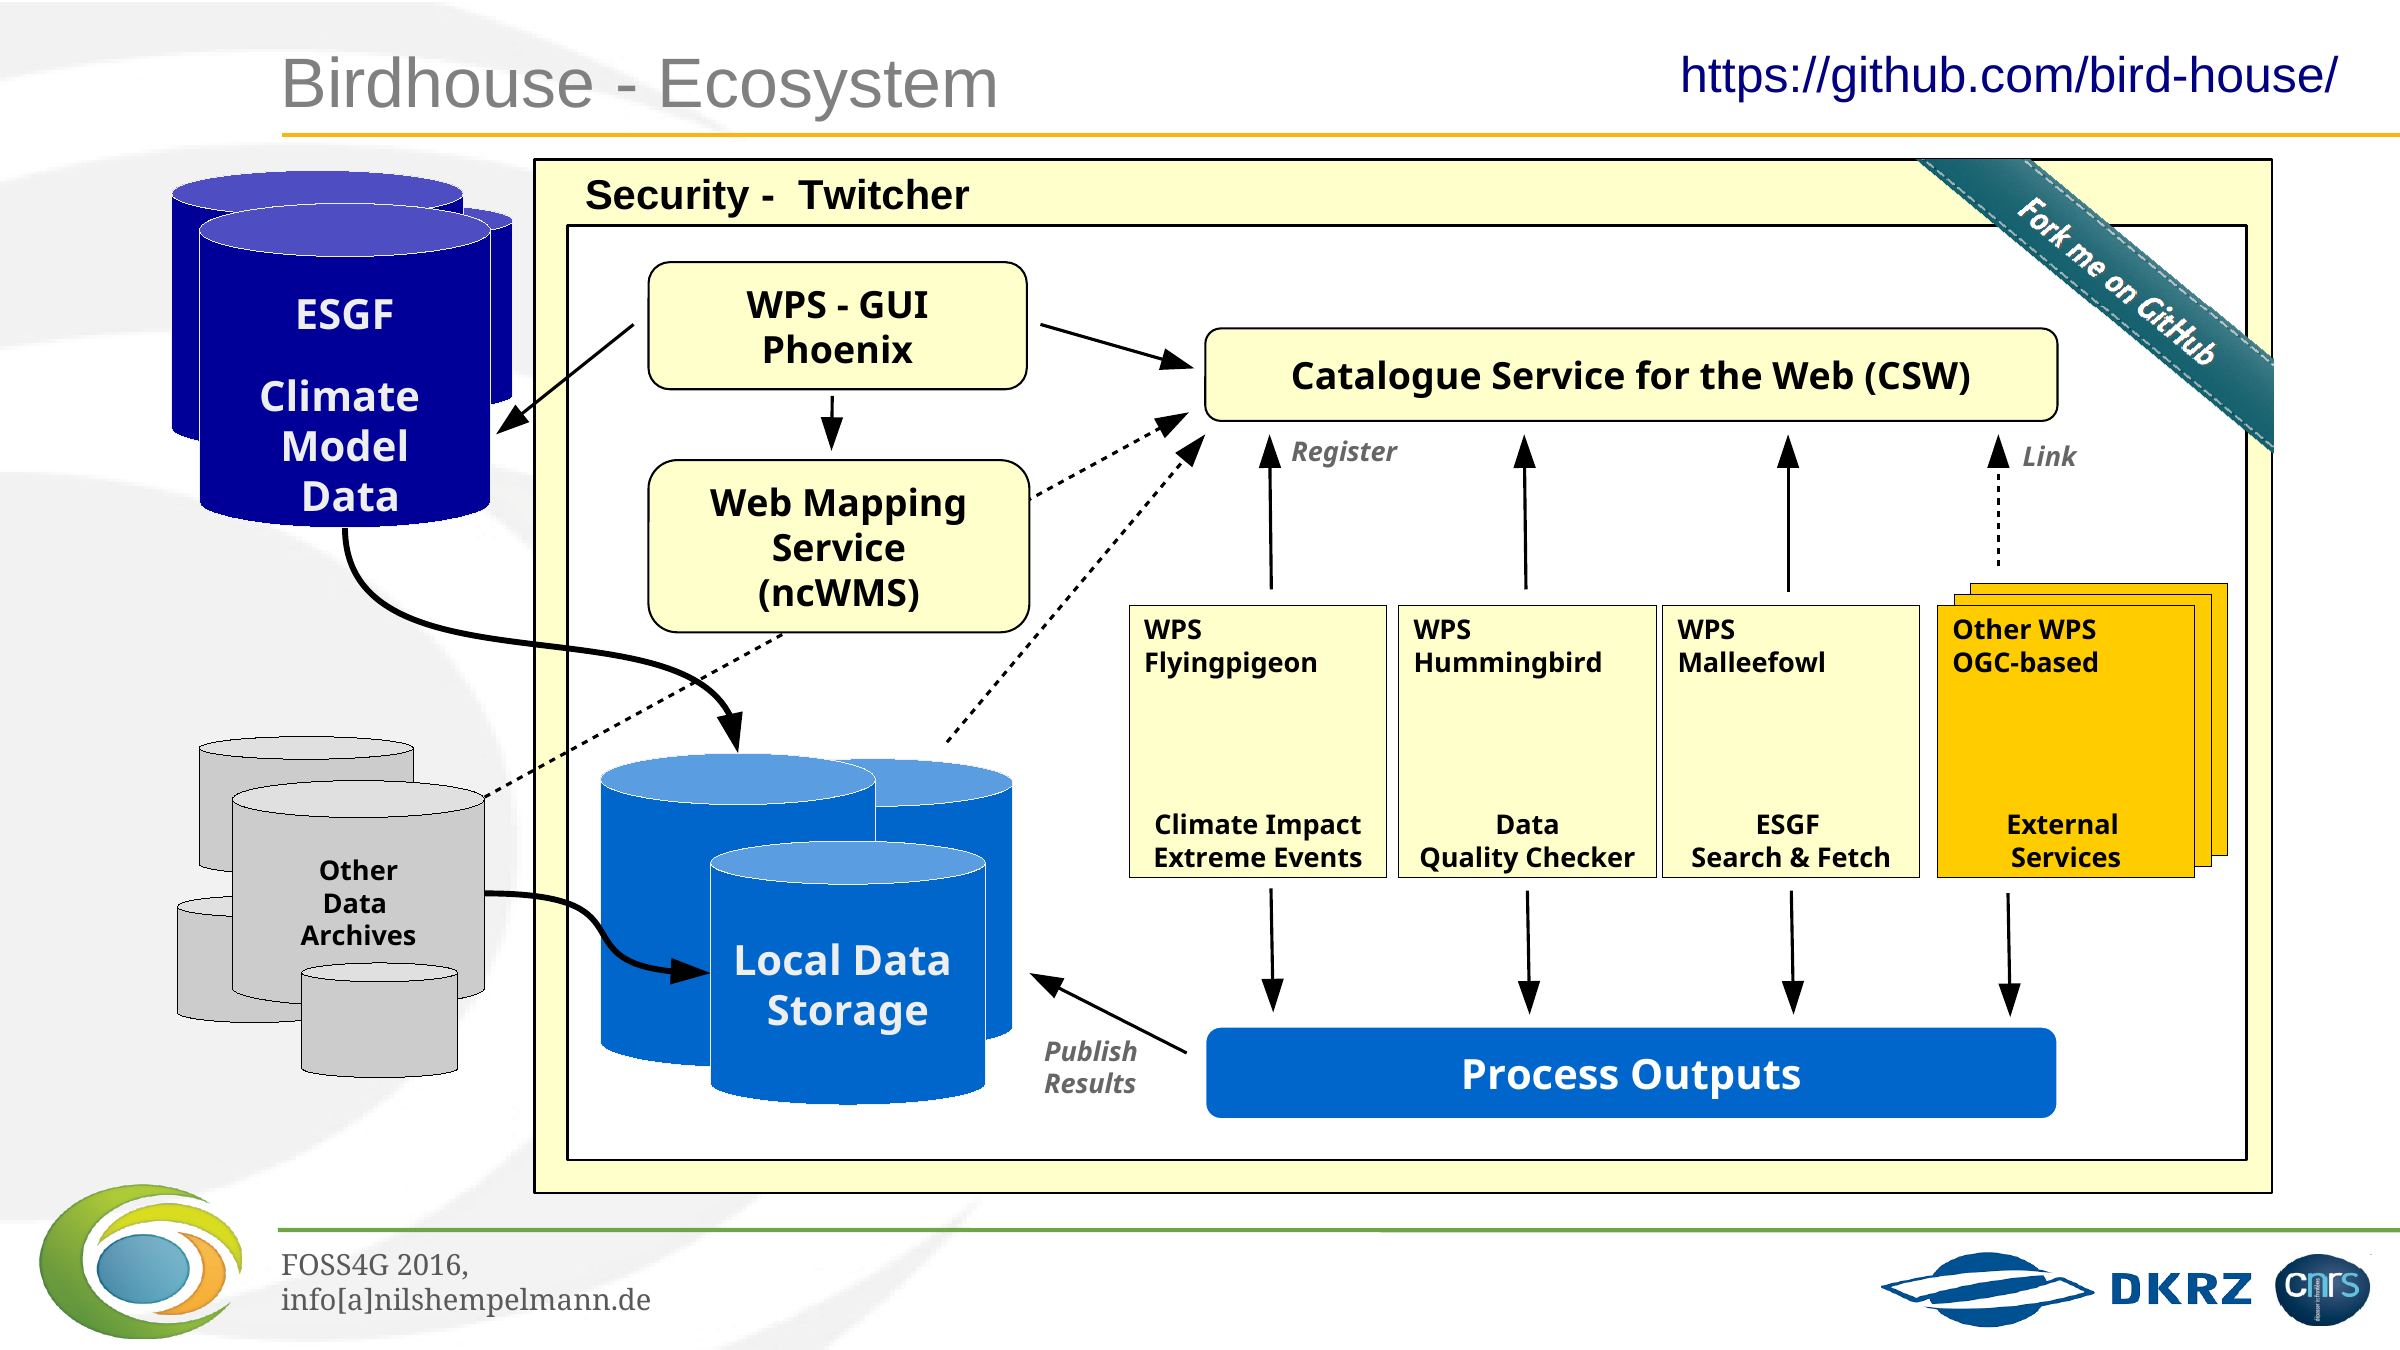

# Birdhouse - Ecosystem
https://github.com/bird-house/
 Security - Twitcher
ESGF
Climate
Model
 Data
WPS - GUI
Phoenix
Catalogue Service for the Web (CSW)
Register
Link
Web Mapping Service
(ncWMS)
WPS
Flyingpigeon
Climate Impact
Extreme Events
WPS
Hummingbird
Data
Quality Checker
WPS
Malleefowl
ESGF
Search & Fetch
Other WPS
OGC-based
External
Services
Other
Data
Archives
Local Data
Storage
Process Outputs
Publish
Results